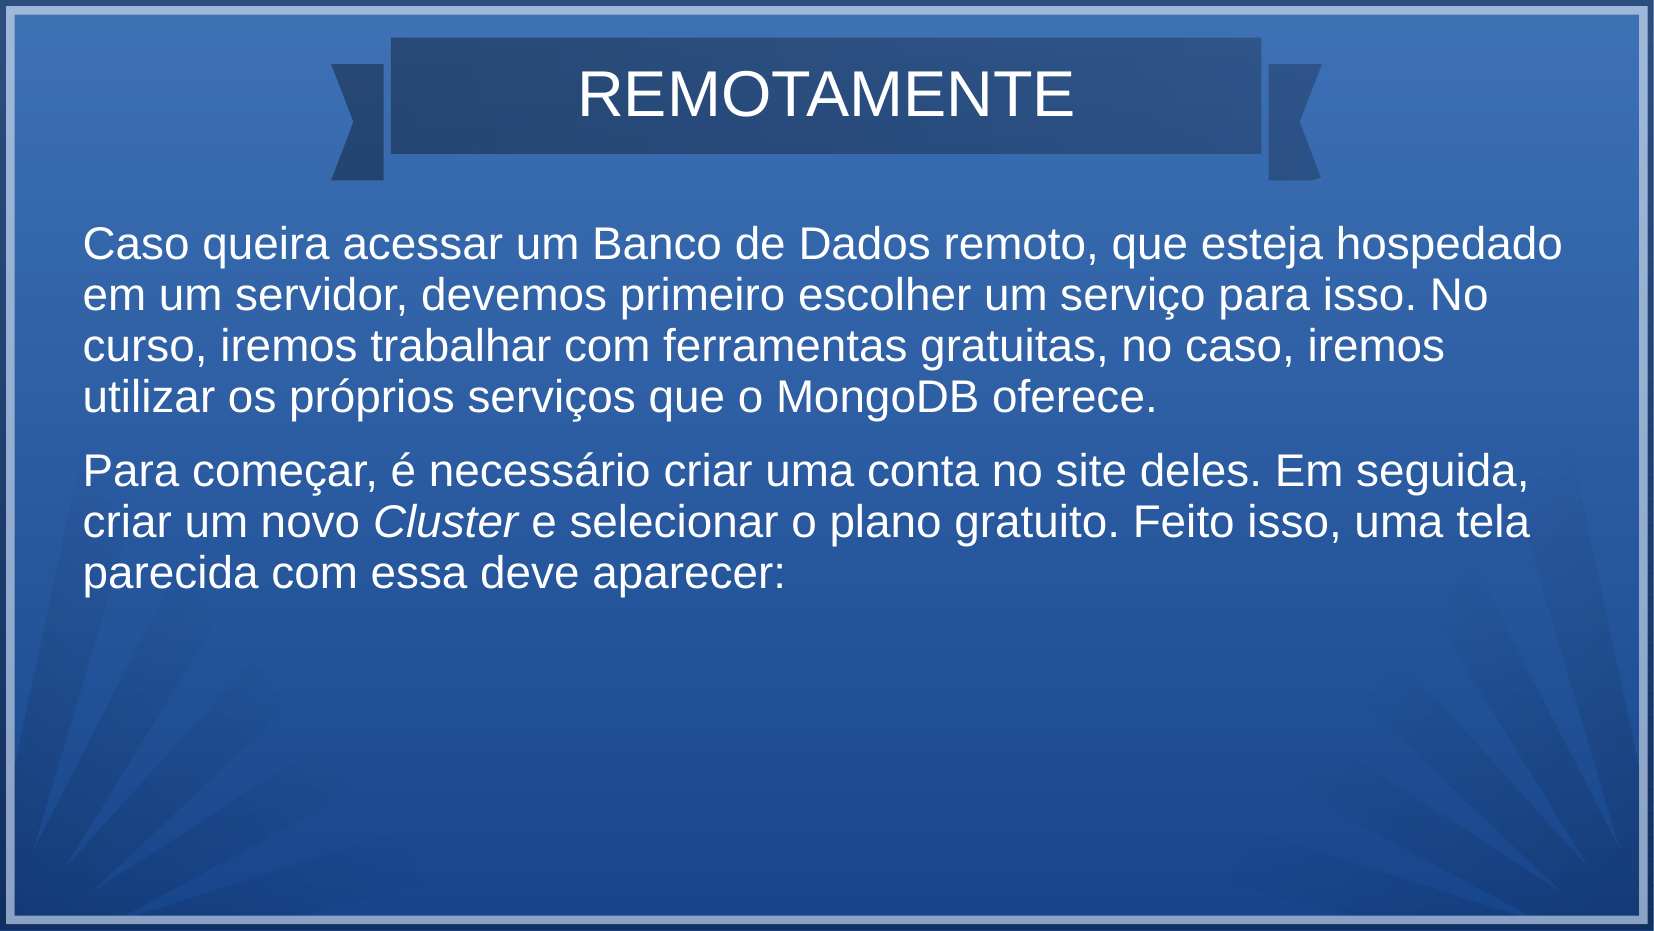

# REMOTAMENTE
Caso queira acessar um Banco de Dados remoto, que esteja hospedado em um servidor, devemos primeiro escolher um serviço para isso. No curso, iremos trabalhar com ferramentas gratuitas, no caso, iremos utilizar os próprios serviços que o MongoDB oferece.
Para começar, é necessário criar uma conta no site deles. Em seguida, criar um novo Cluster e selecionar o plano gratuito. Feito isso, uma tela parecida com essa deve aparecer: